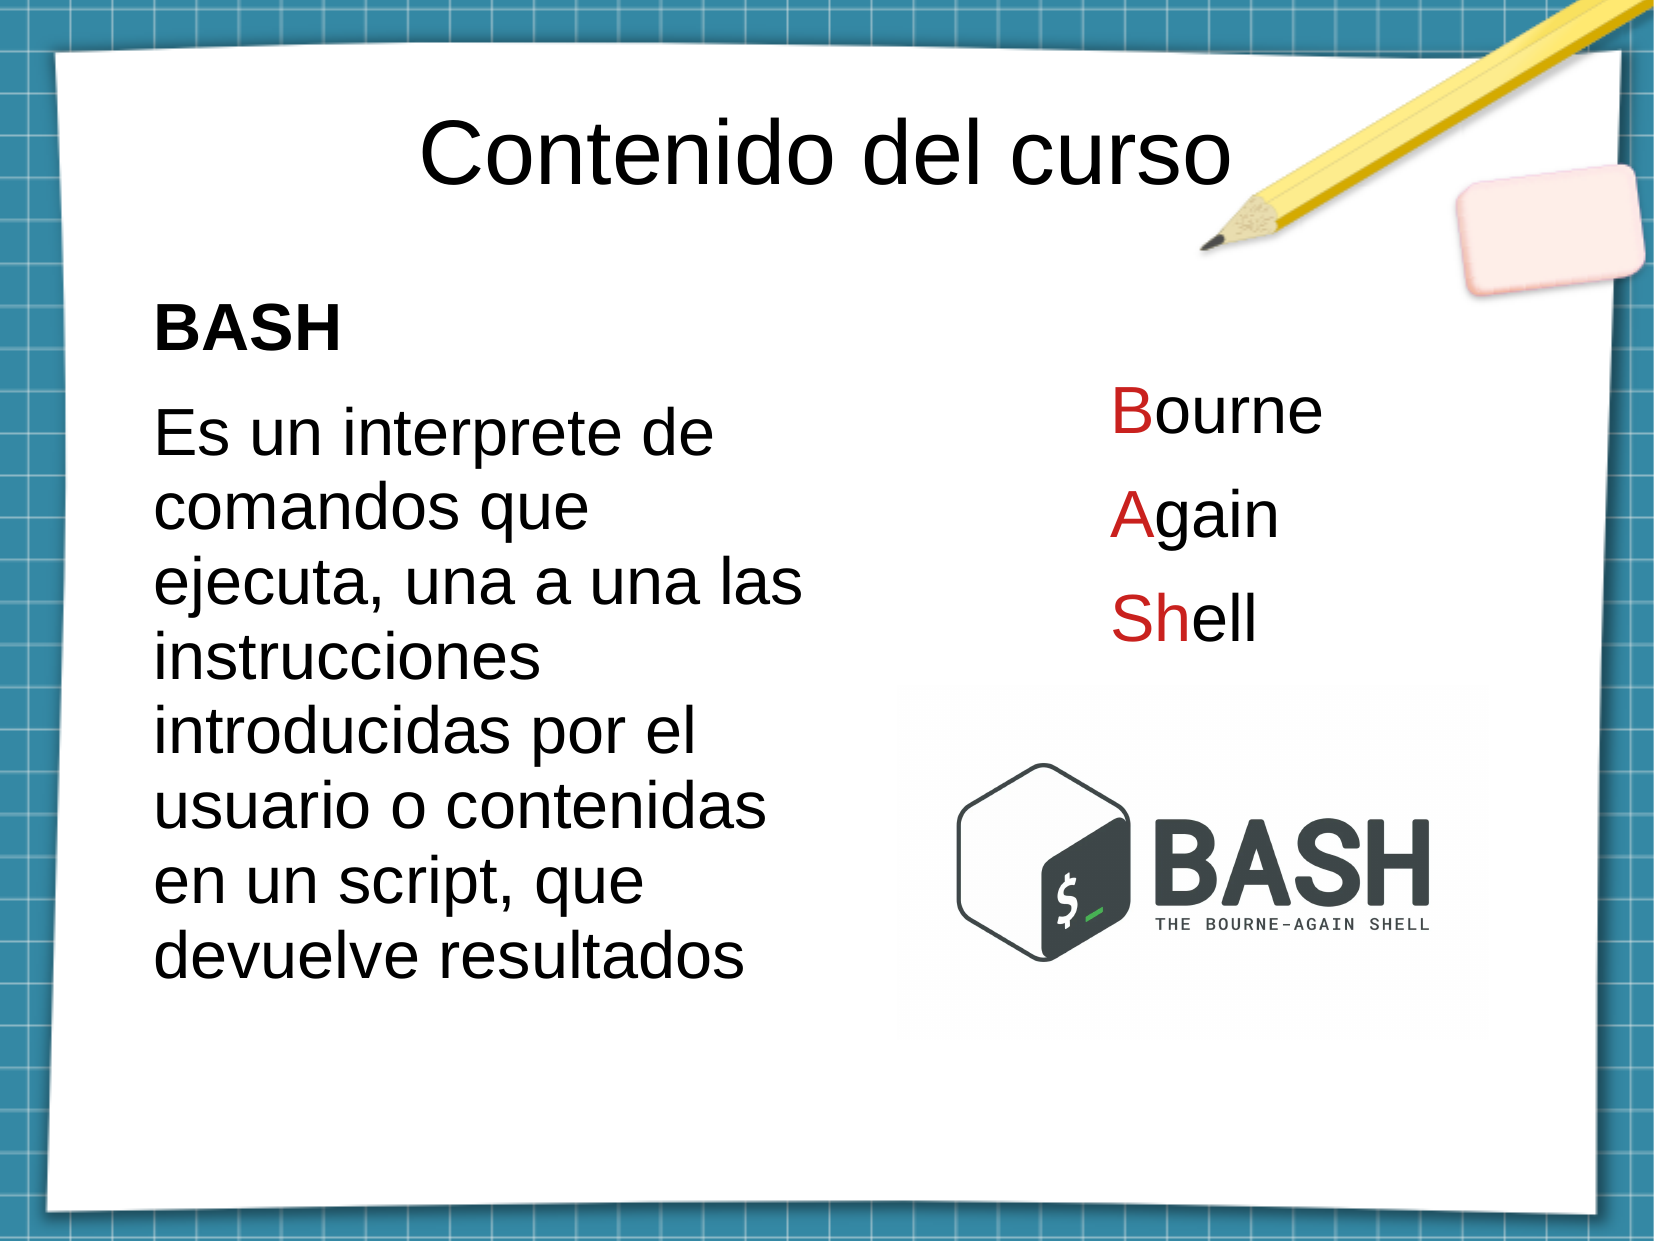

# Contenido del curso
BASH
Es un interprete de comandos que ejecuta, una a una las instrucciones introducidas por el usuario o contenidas en un script, que devuelve resultados
Bourne
Again
Shell